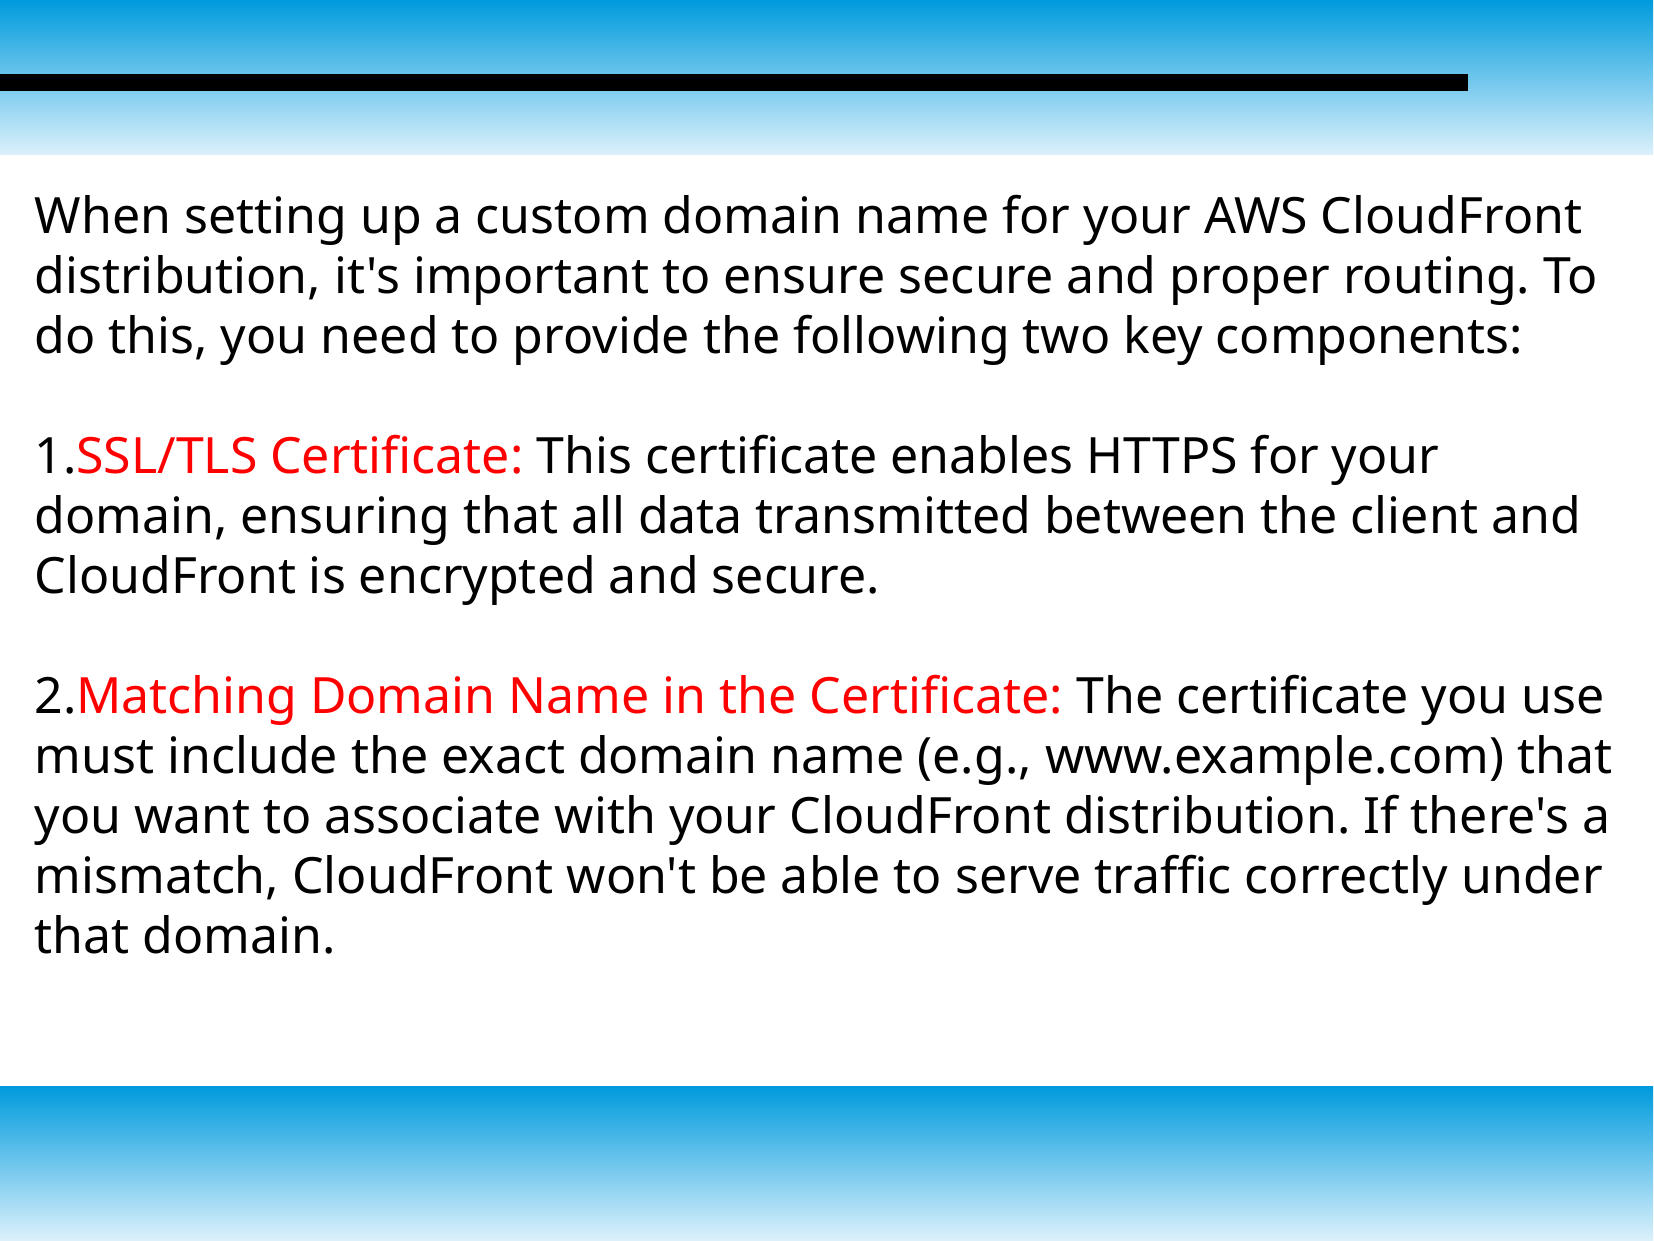

When setting up a custom domain name for your AWS CloudFront distribution, it's important to ensure secure and proper routing. To do this, you need to provide the following two key components:
SSL/TLS Certificate: This certificate enables HTTPS for your domain, ensuring that all data transmitted between the client and CloudFront is encrypted and secure.
Matching Domain Name in the Certificate: The certificate you use must include the exact domain name (e.g., www.example.com) that you want to associate with your CloudFront distribution. If there's a mismatch, CloudFront won't be able to serve traffic correctly under that domain.